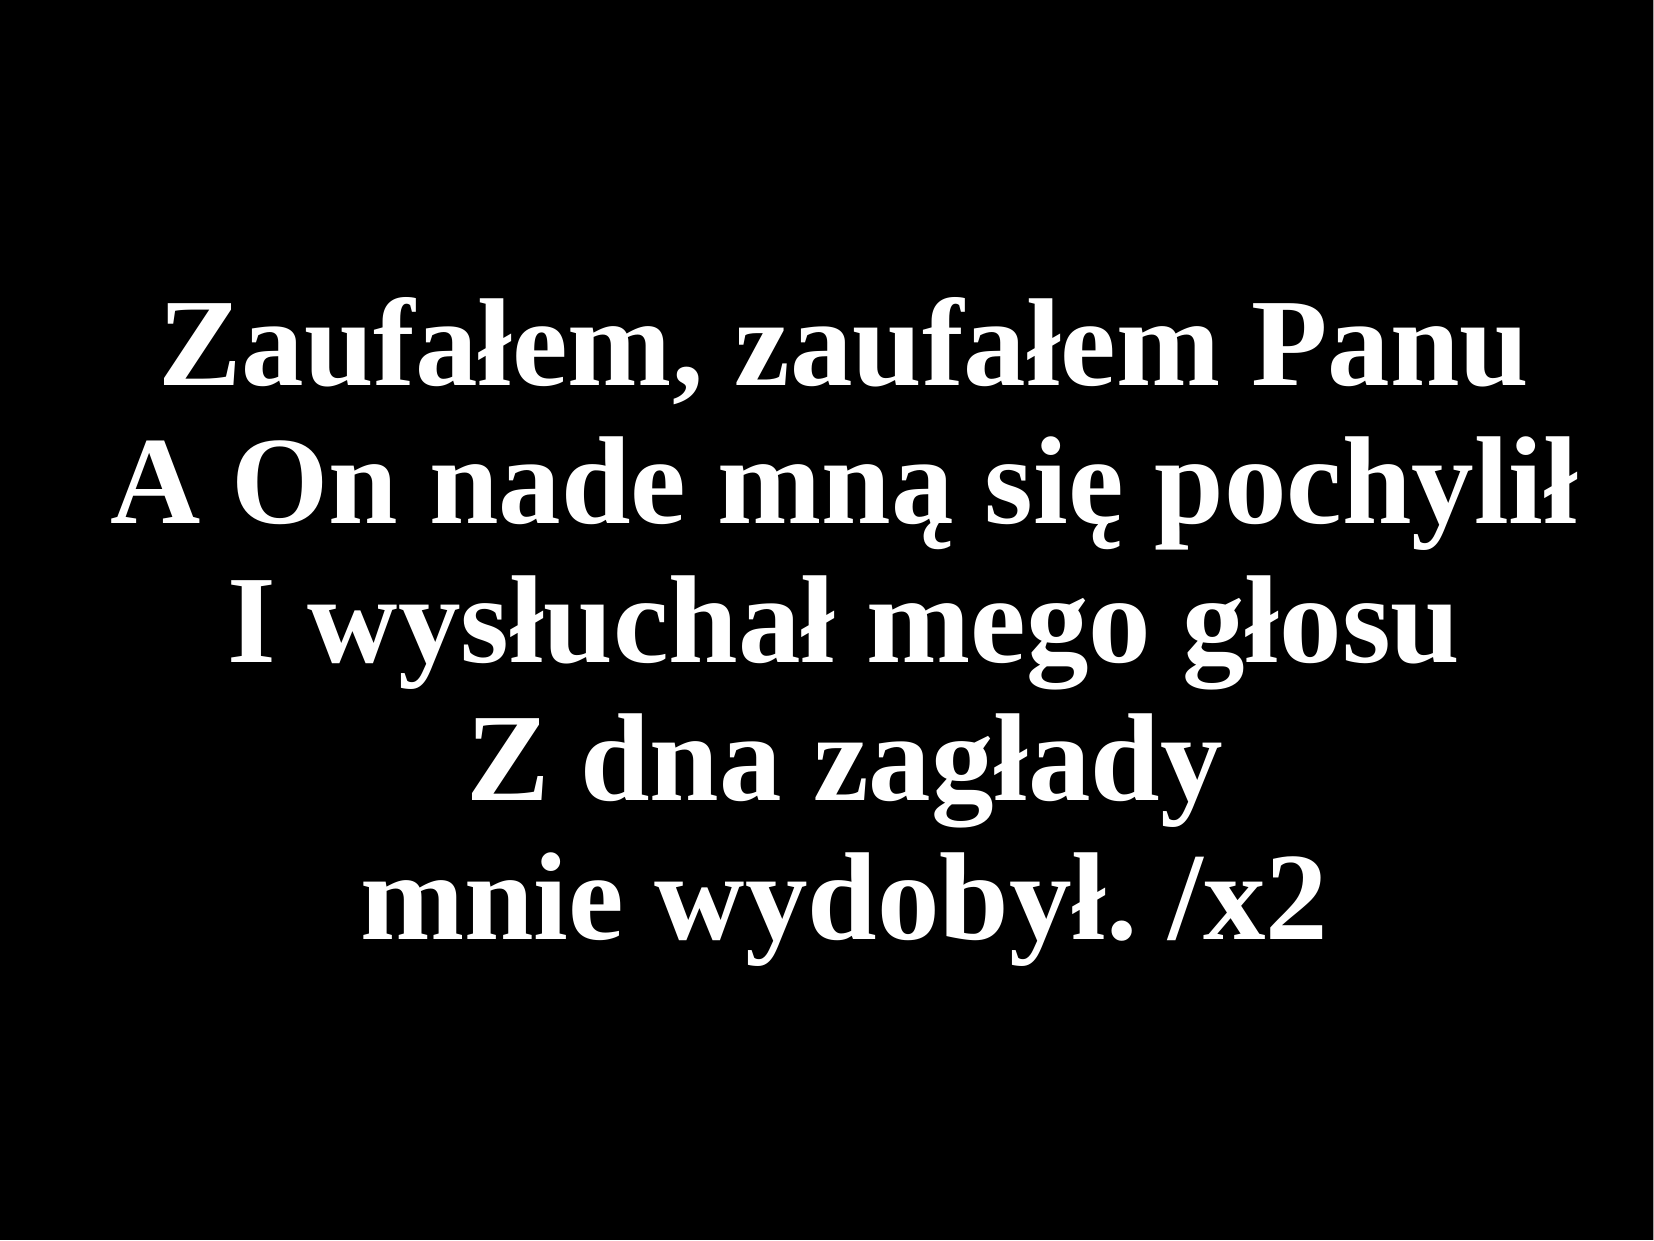

# Zaufałem, zaufałem Panu
A On nade mną się pochylił
I wysłuchał mego głosu
Z dna zagłady
mnie wydobył. /x2